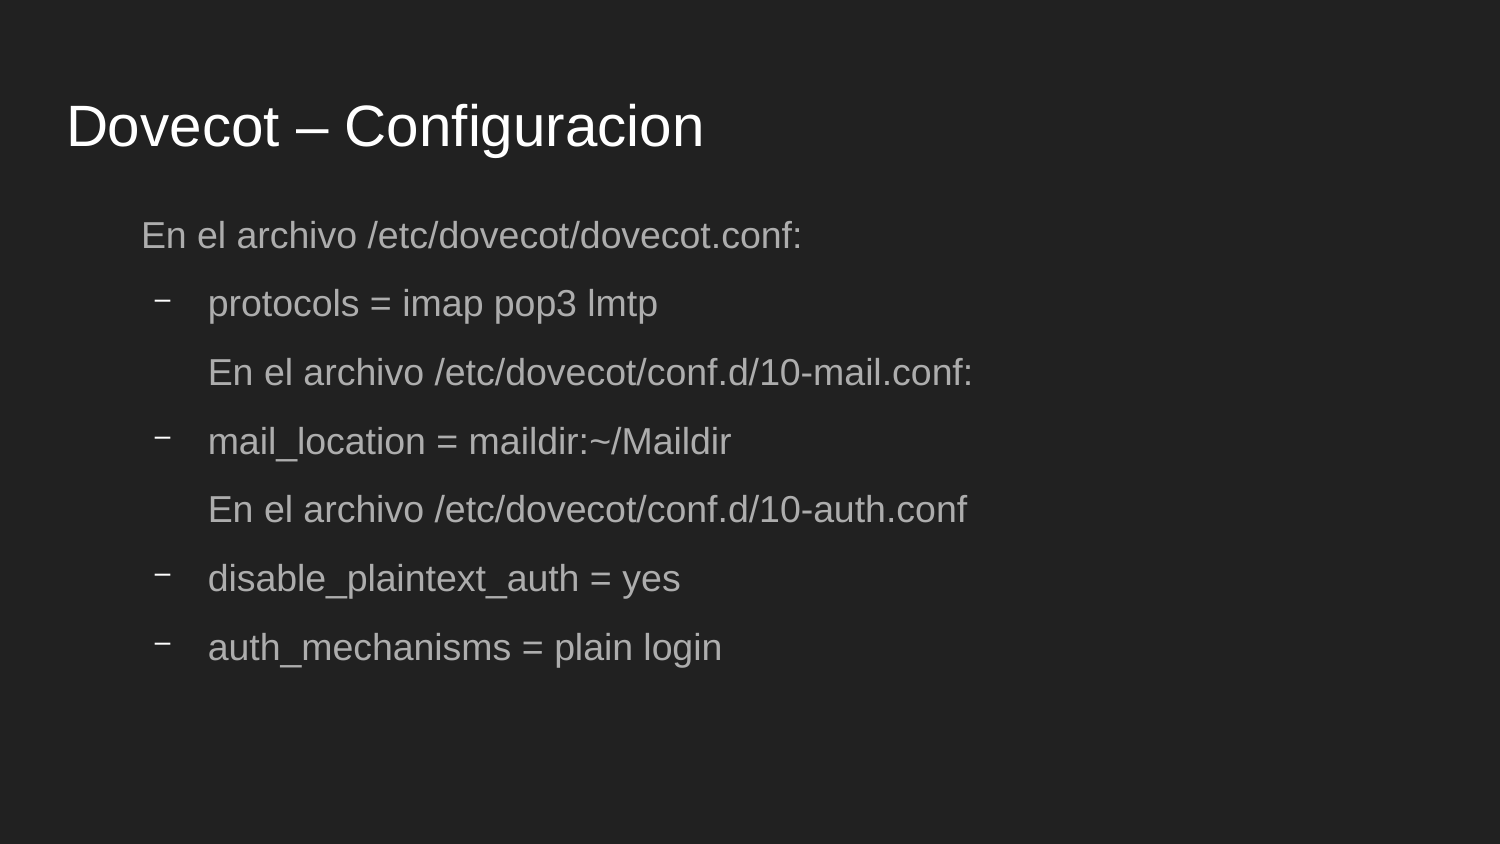

# Dovecot – Configuracion
En el archivo /etc/dovecot/dovecot.conf:
protocols = imap pop3 lmtp
En el archivo /etc/dovecot/conf.d/10-mail.conf:
mail_location = maildir:~/Maildir
En el archivo /etc/dovecot/conf.d/10-auth.conf
disable_plaintext_auth = yes
auth_mechanisms = plain login